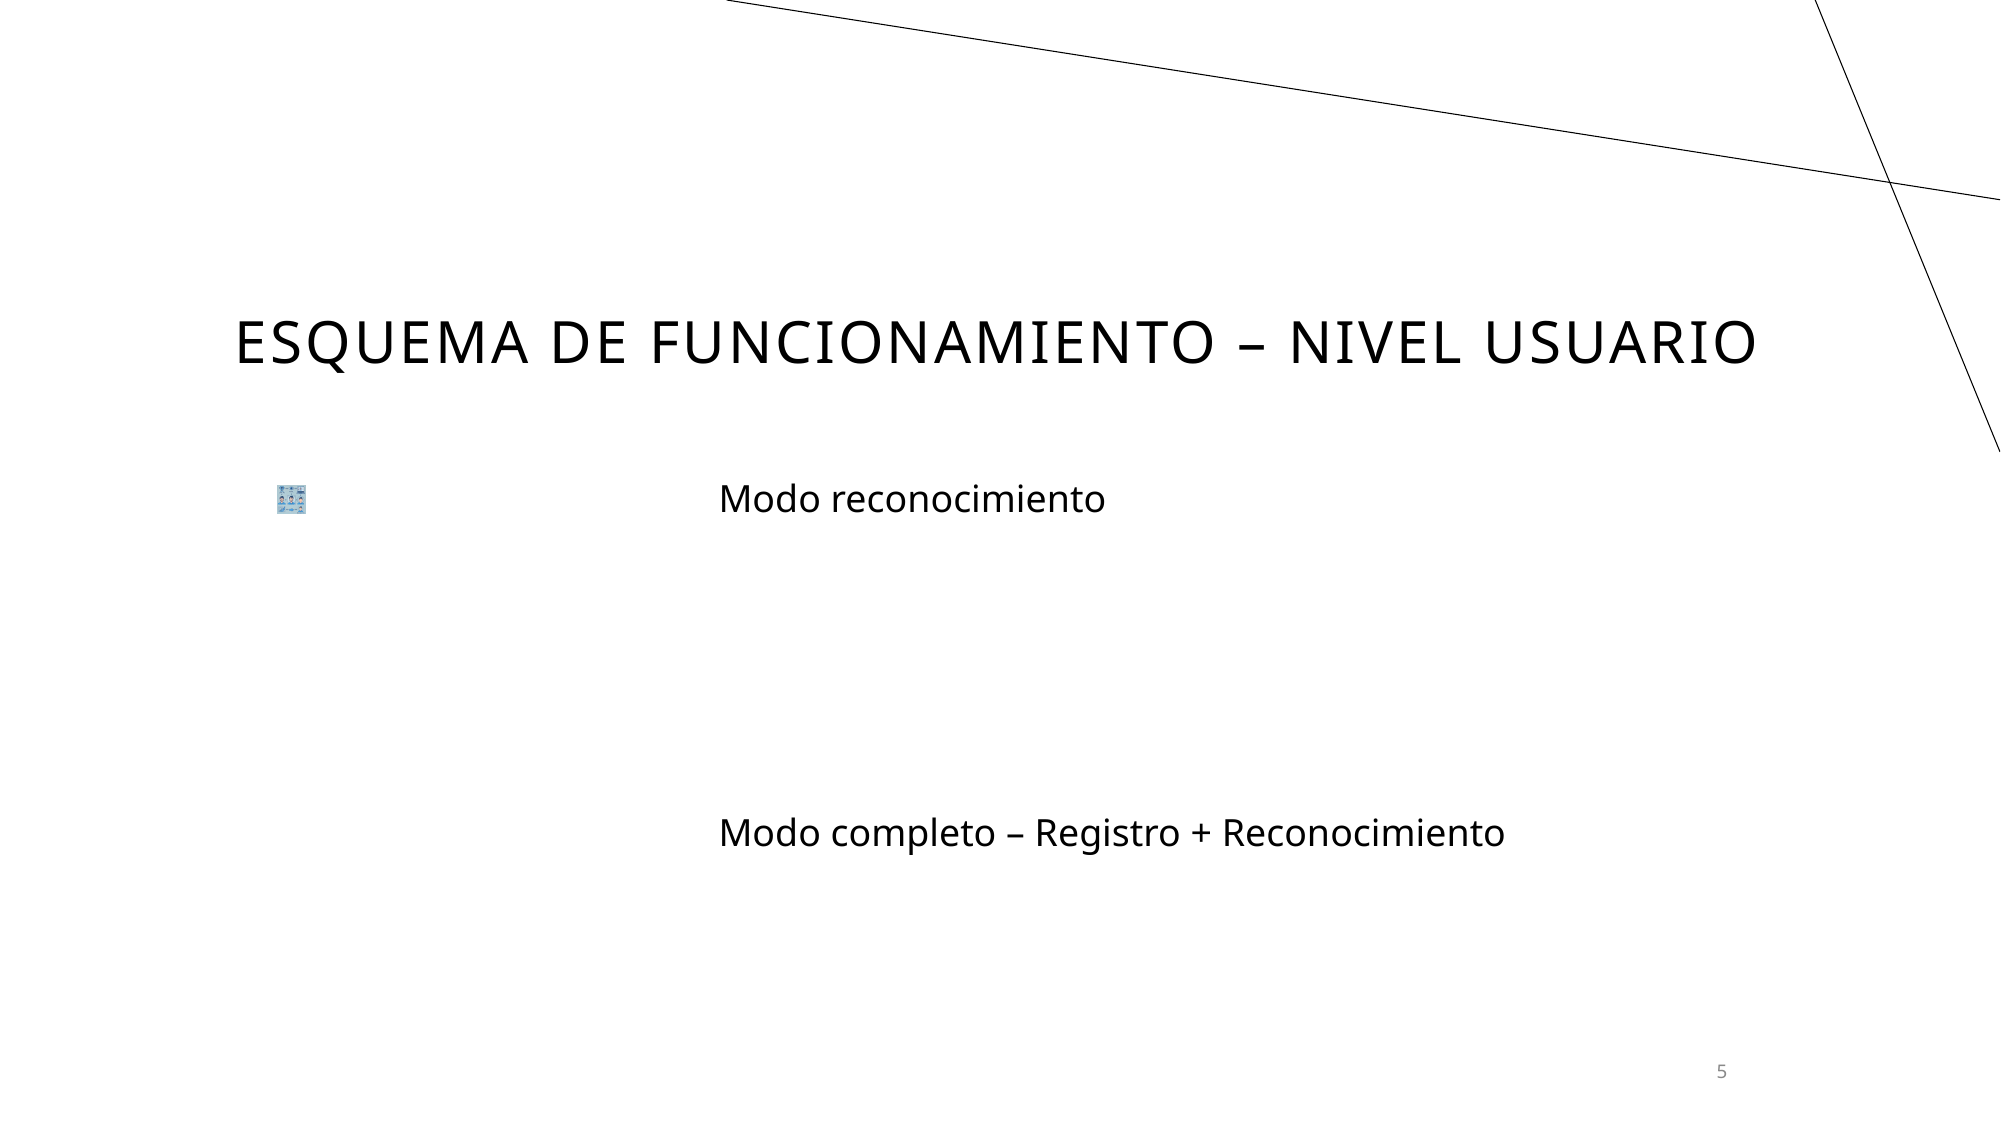

# Esquema de funcionamiento – NIvel usuario
Modo reconocimiento
Modo completo – Registro + Reconocimiento